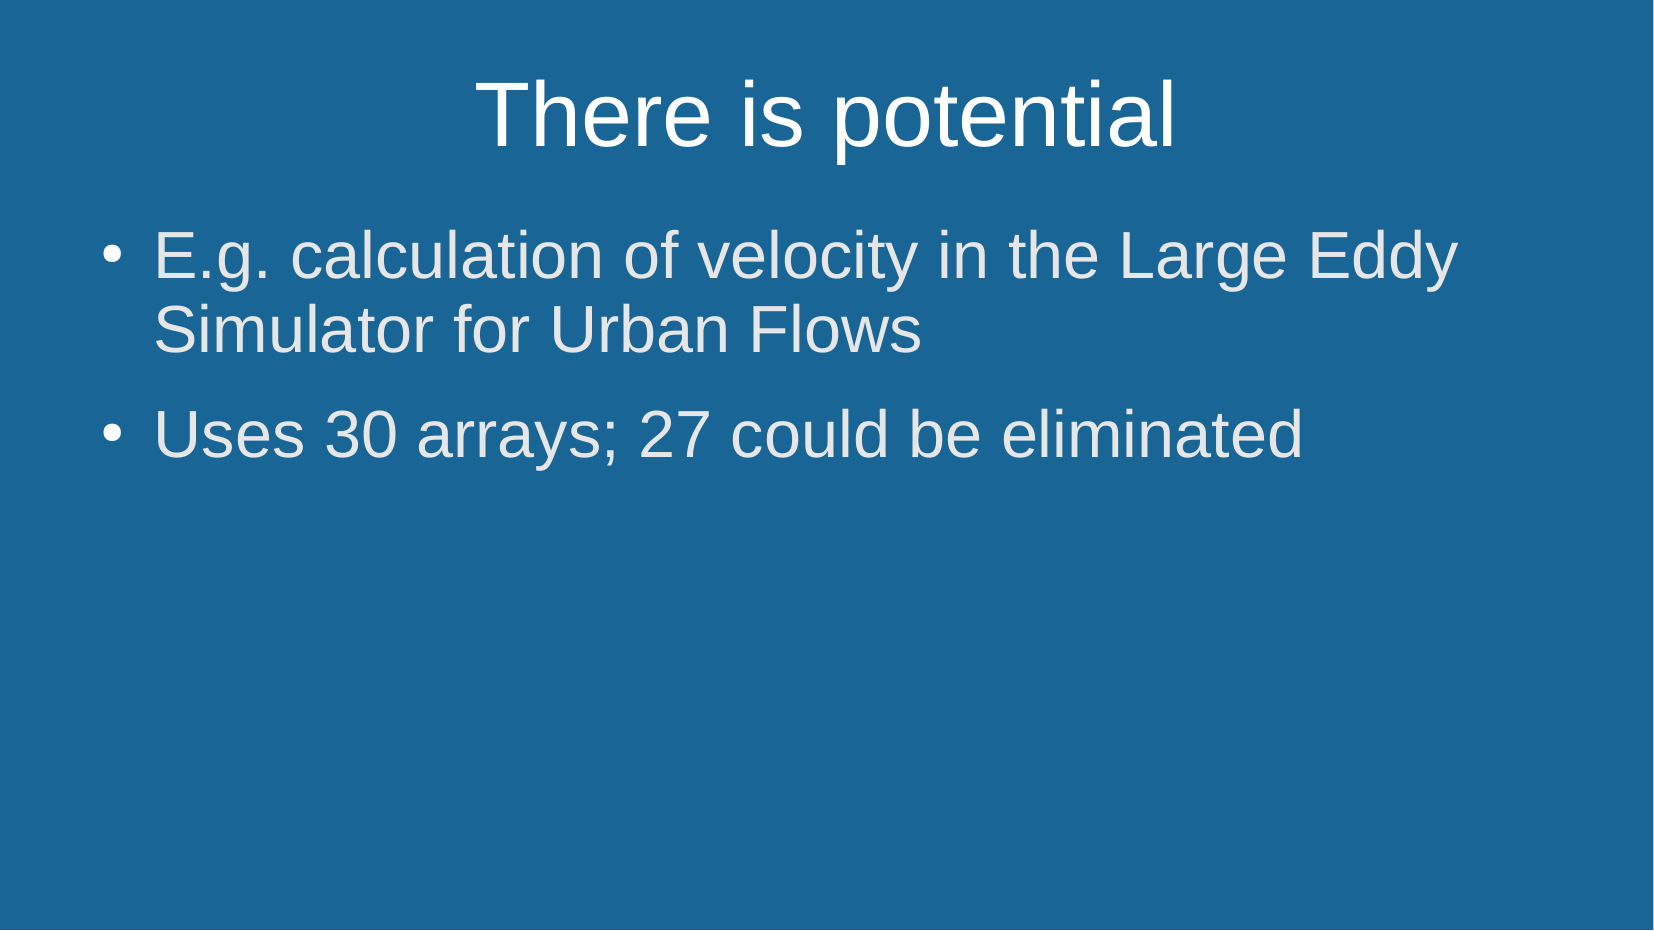

# There is potential
E.g. calculation of velocity in the Large Eddy Simulator for Urban Flows
Uses 30 arrays; 27 could be eliminated